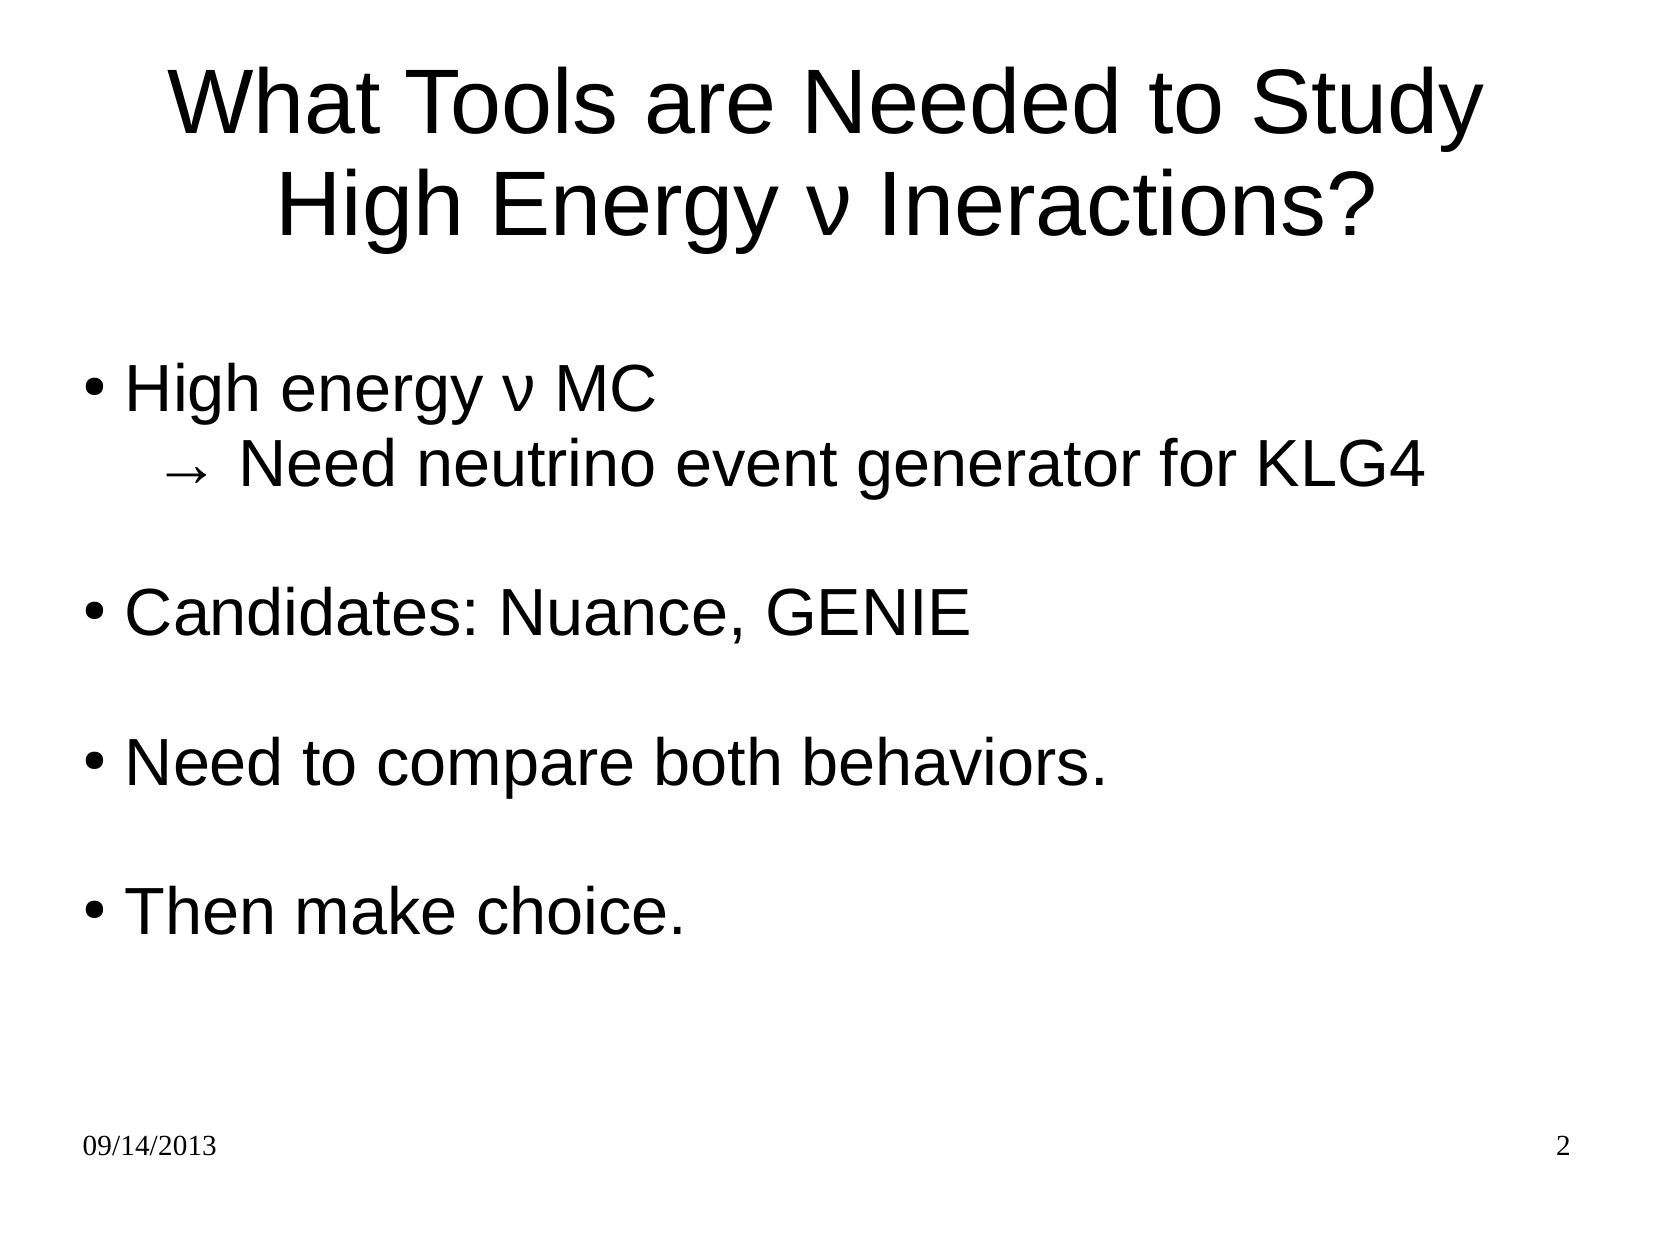

What Tools are Needed to Study High Energy ν Ineractions?
# High energy ν MC
→ Need neutrino event generator for KLG4
 Candidates: Nuance, GENIE
 Need to compare both behaviors.
 Then make choice.
09/14/2013
2